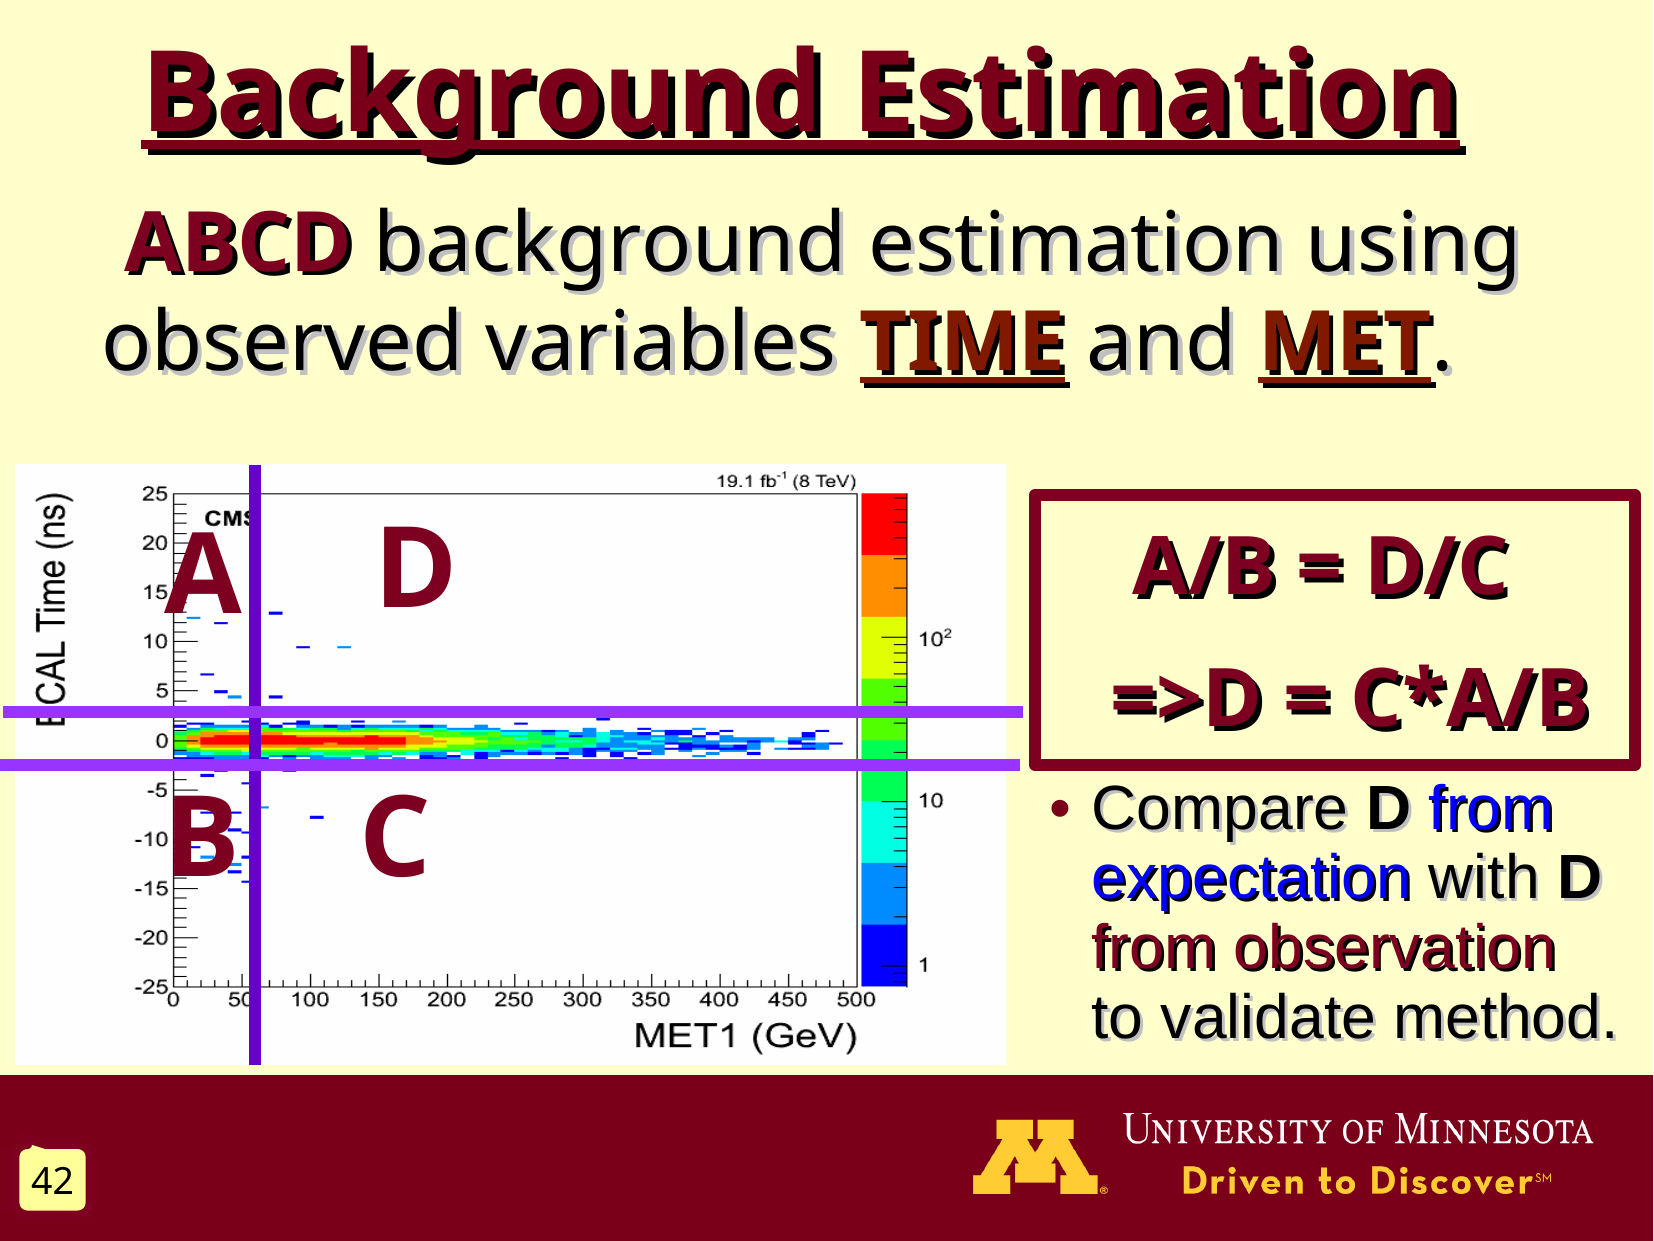

# Background Estimation
 ABCD background estimation using observed variables TIME and MET.
D
A
 A/B = D/C
=>D = C*A/B
B
C
Compare D from expectation with D from observation to validate method.
42